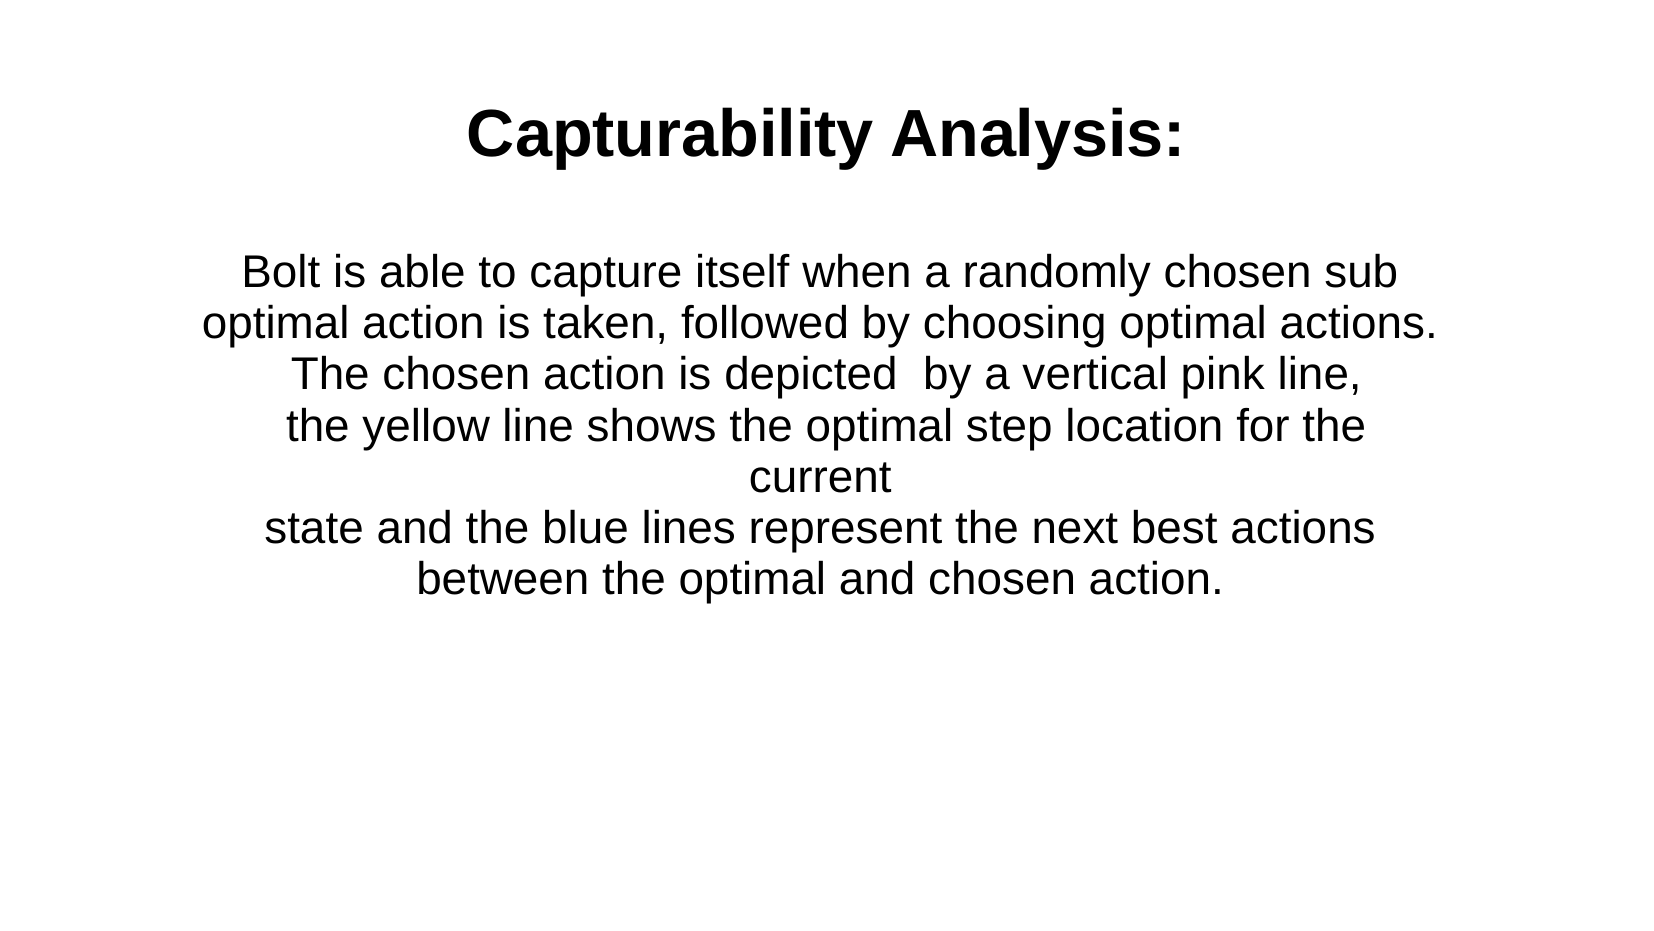

# Capturability Analysis:
Bolt is able to capture itself when a randomly chosen sub
optimal action is taken, followed by choosing optimal actions.
The chosen action is depicted by a vertical pink line,
 the yellow line shows the optimal step location for the
current
state and the blue lines represent the next best actions
between the optimal and chosen action.